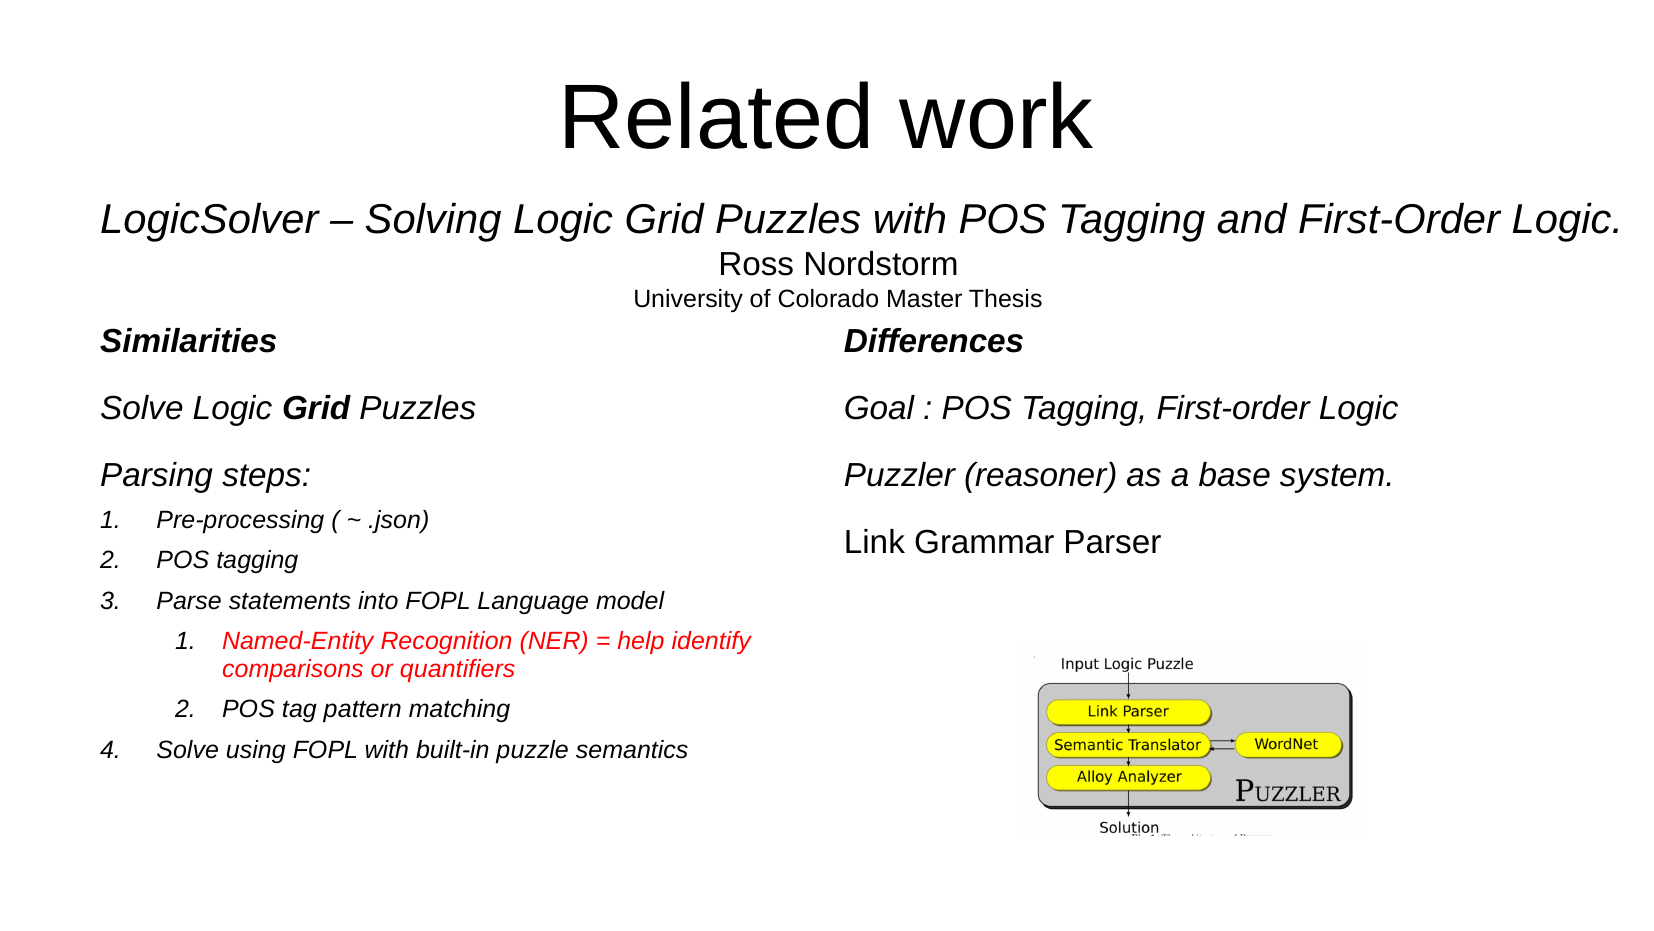

# Related work
LogicSolver – Solving Logic Grid Puzzles with POS Tagging and First-Order Logic.
Ross Nordstorm
University of Colorado Master Thesis
Similarities
Solve Logic Grid Puzzles
Parsing steps:
Pre-processing ( ~ .json)
POS tagging
Parse statements into FOPL Language model
Named-Entity Recognition (NER) = help identify comparisons or quantifiers
POS tag pattern matching
Solve using FOPL with built-in puzzle semantics
Differences
Goal : POS Tagging, First-order Logic
Puzzler (reasoner) as a base system.
Link Grammar Parser